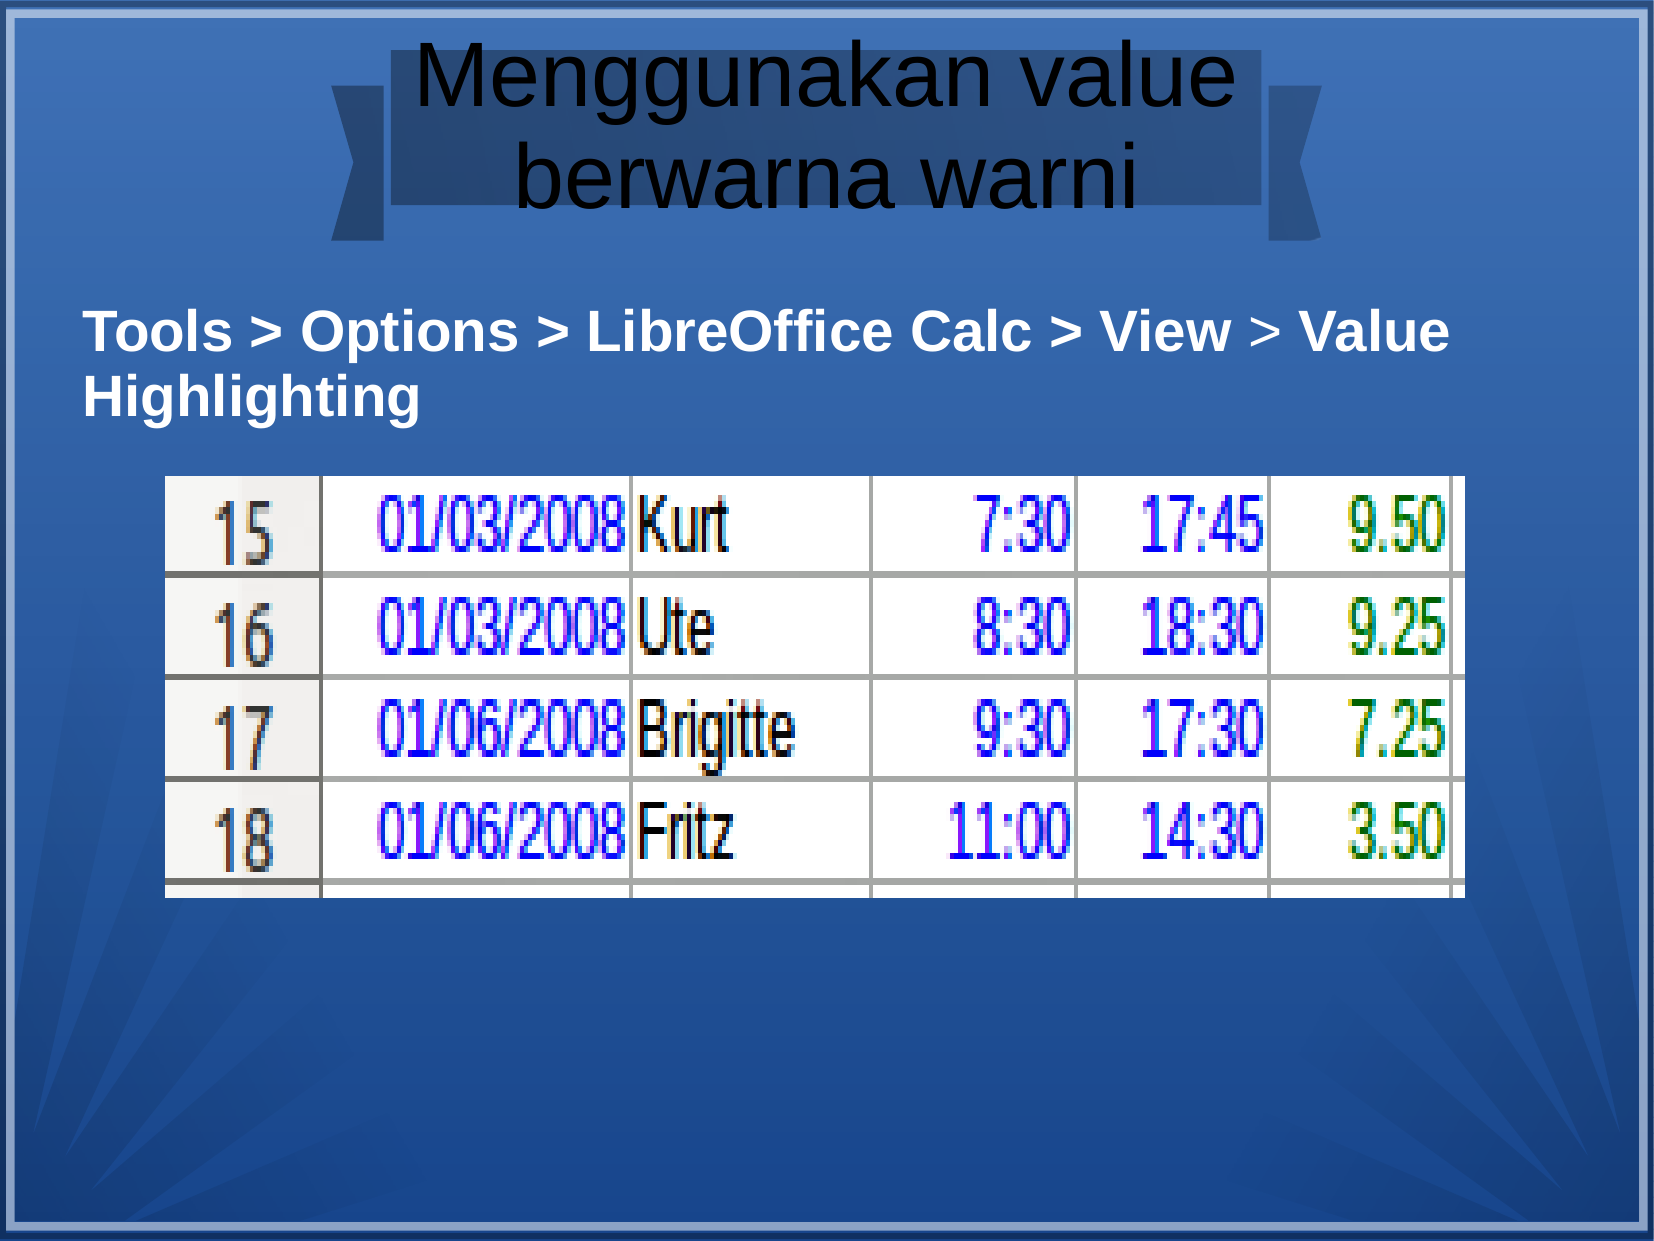

# Menggunakan value berwarna warni
Tools > Options > LibreOffice Calc > View > Value Highlighting